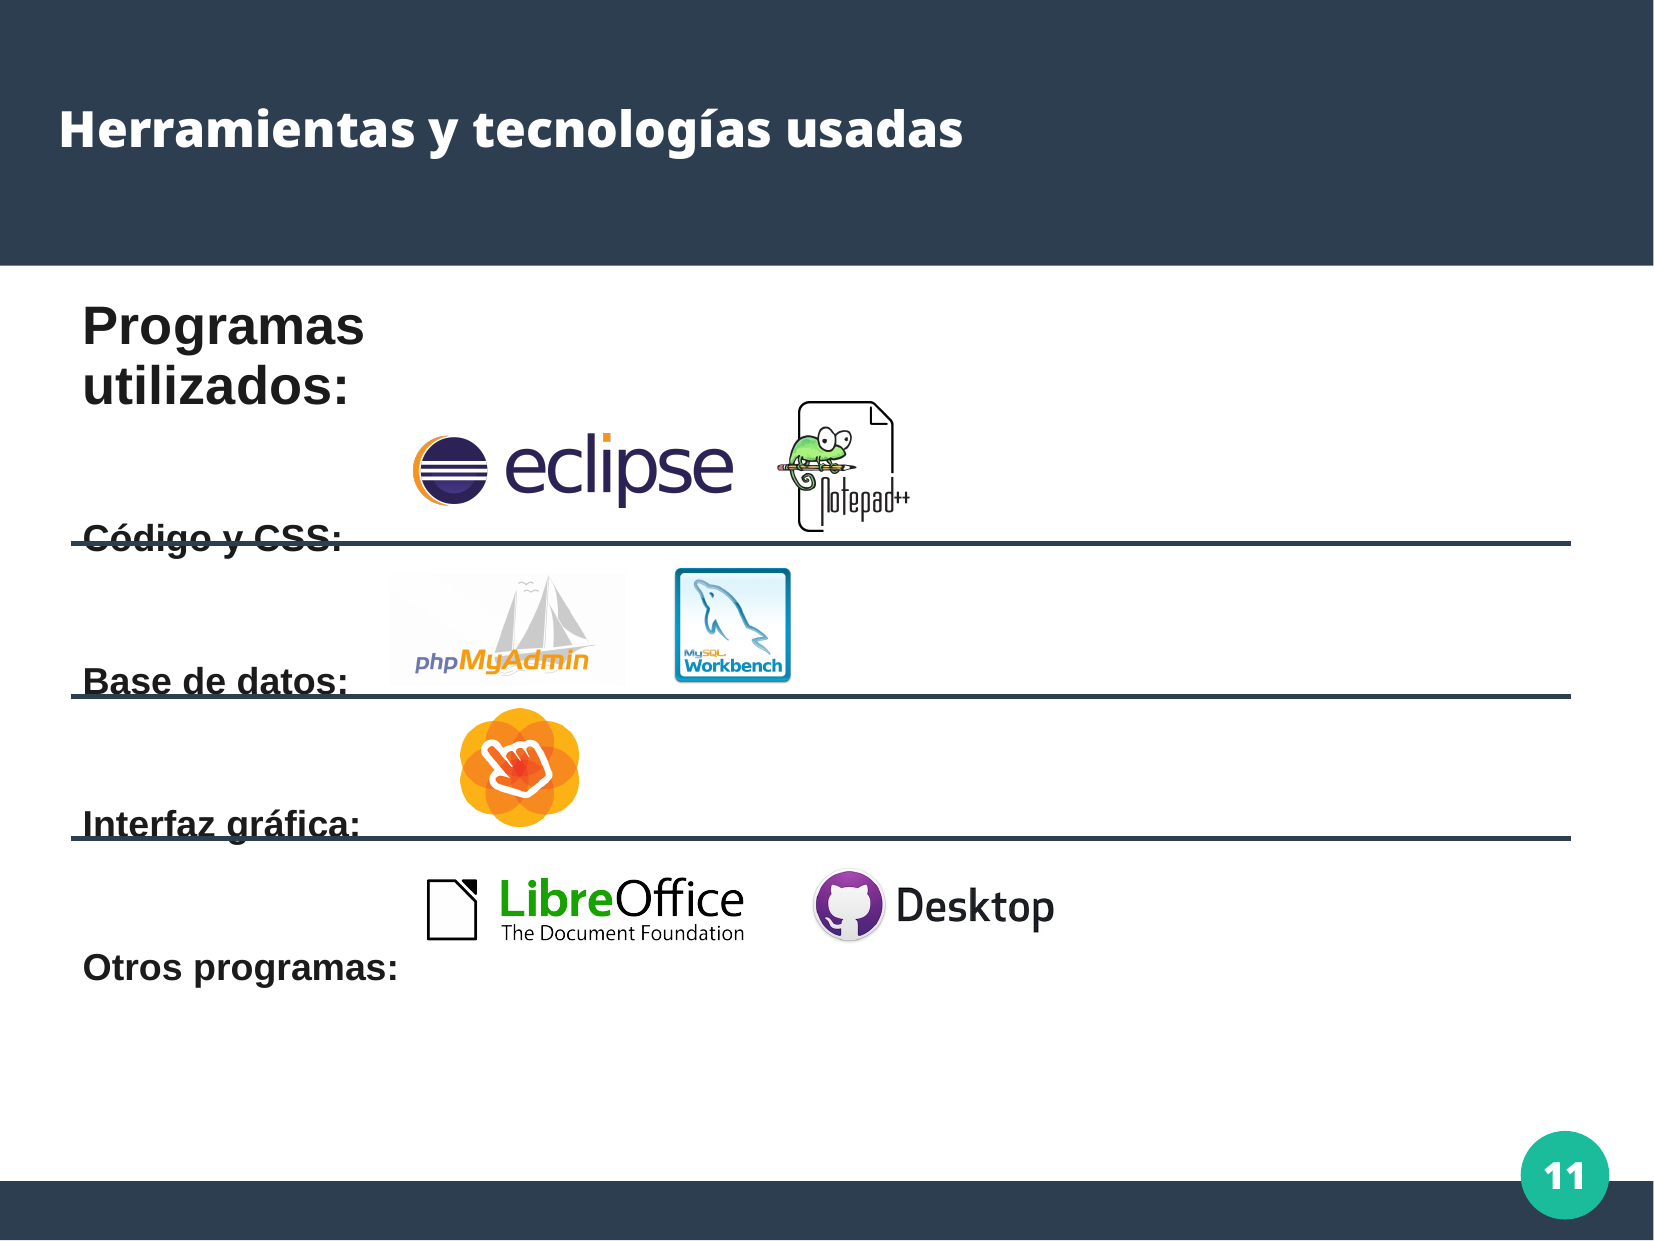

# Herramientas y tecnologías usadas
Programas utilizados:
Código y CSS:
Base de datos:
Interfaz gráfica:
Otros programas:
11